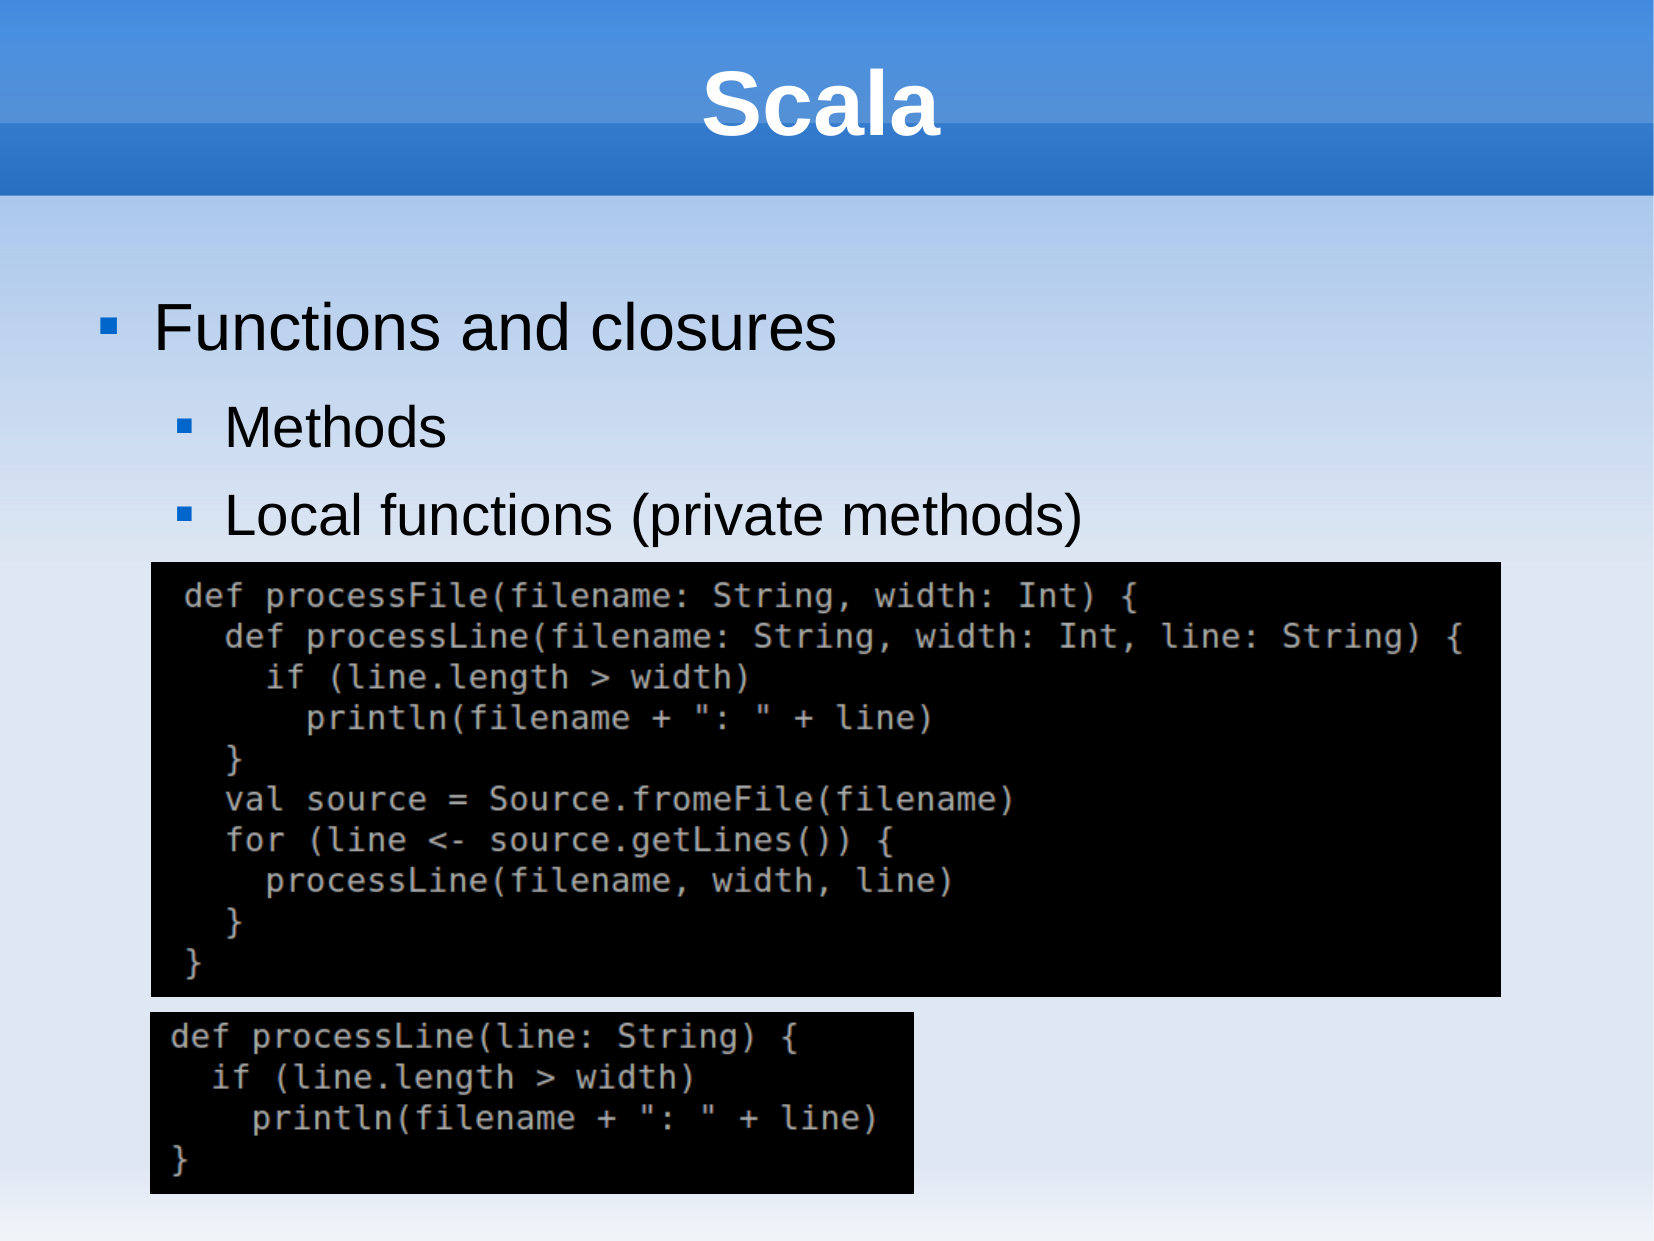

# Scala
Functions and closures
Methods
Local functions (private methods)